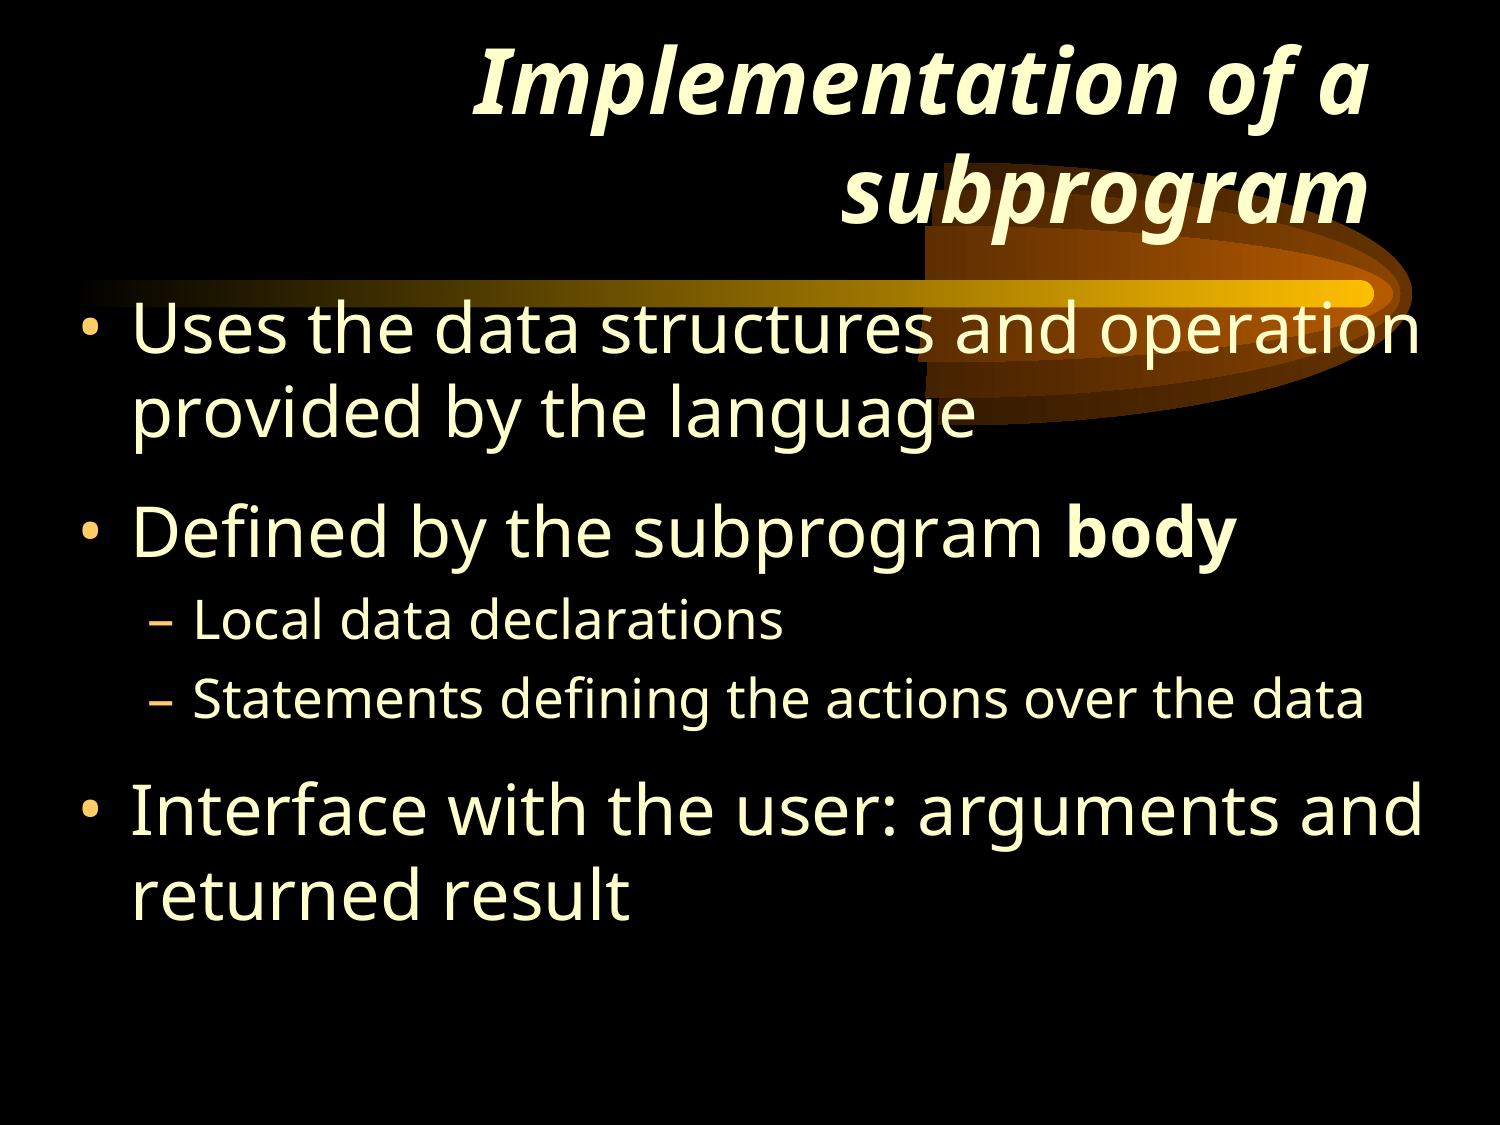

# Implementation of a subprogram
Uses the data structures and operation provided by the language
Defined by the subprogram body
Local data declarations
Statements defining the actions over the data
Interface with the user: arguments and returned result